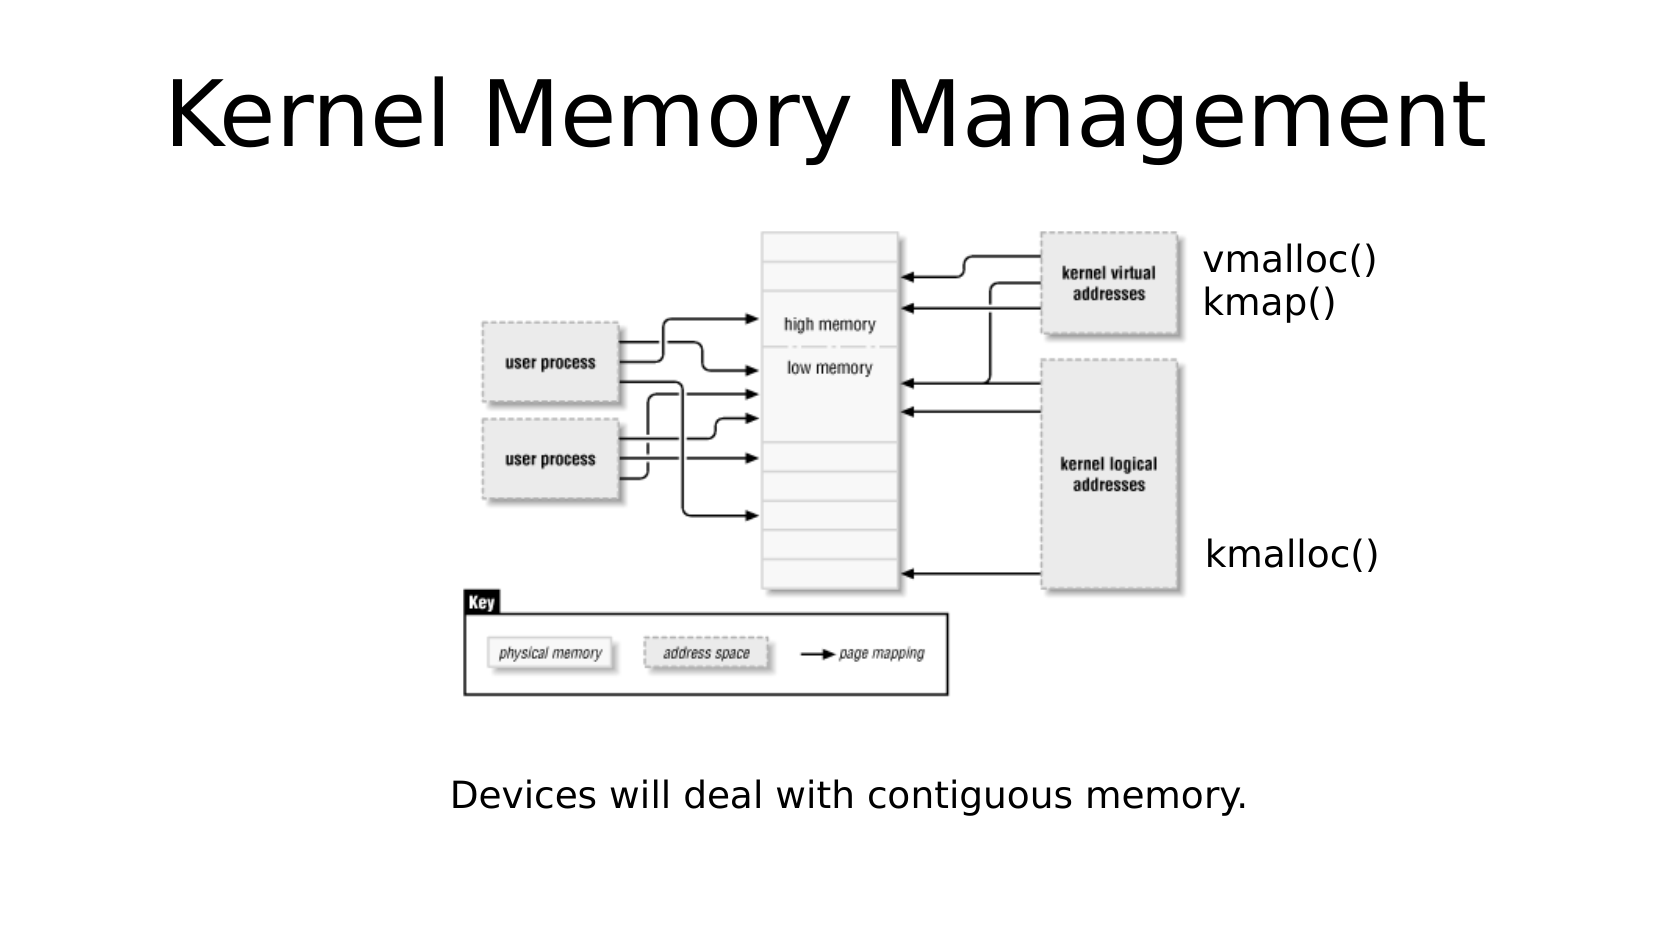

# Kernel Memory Management
vmalloc()
kmap()
kmalloc()
Devices will deal with contiguous memory.